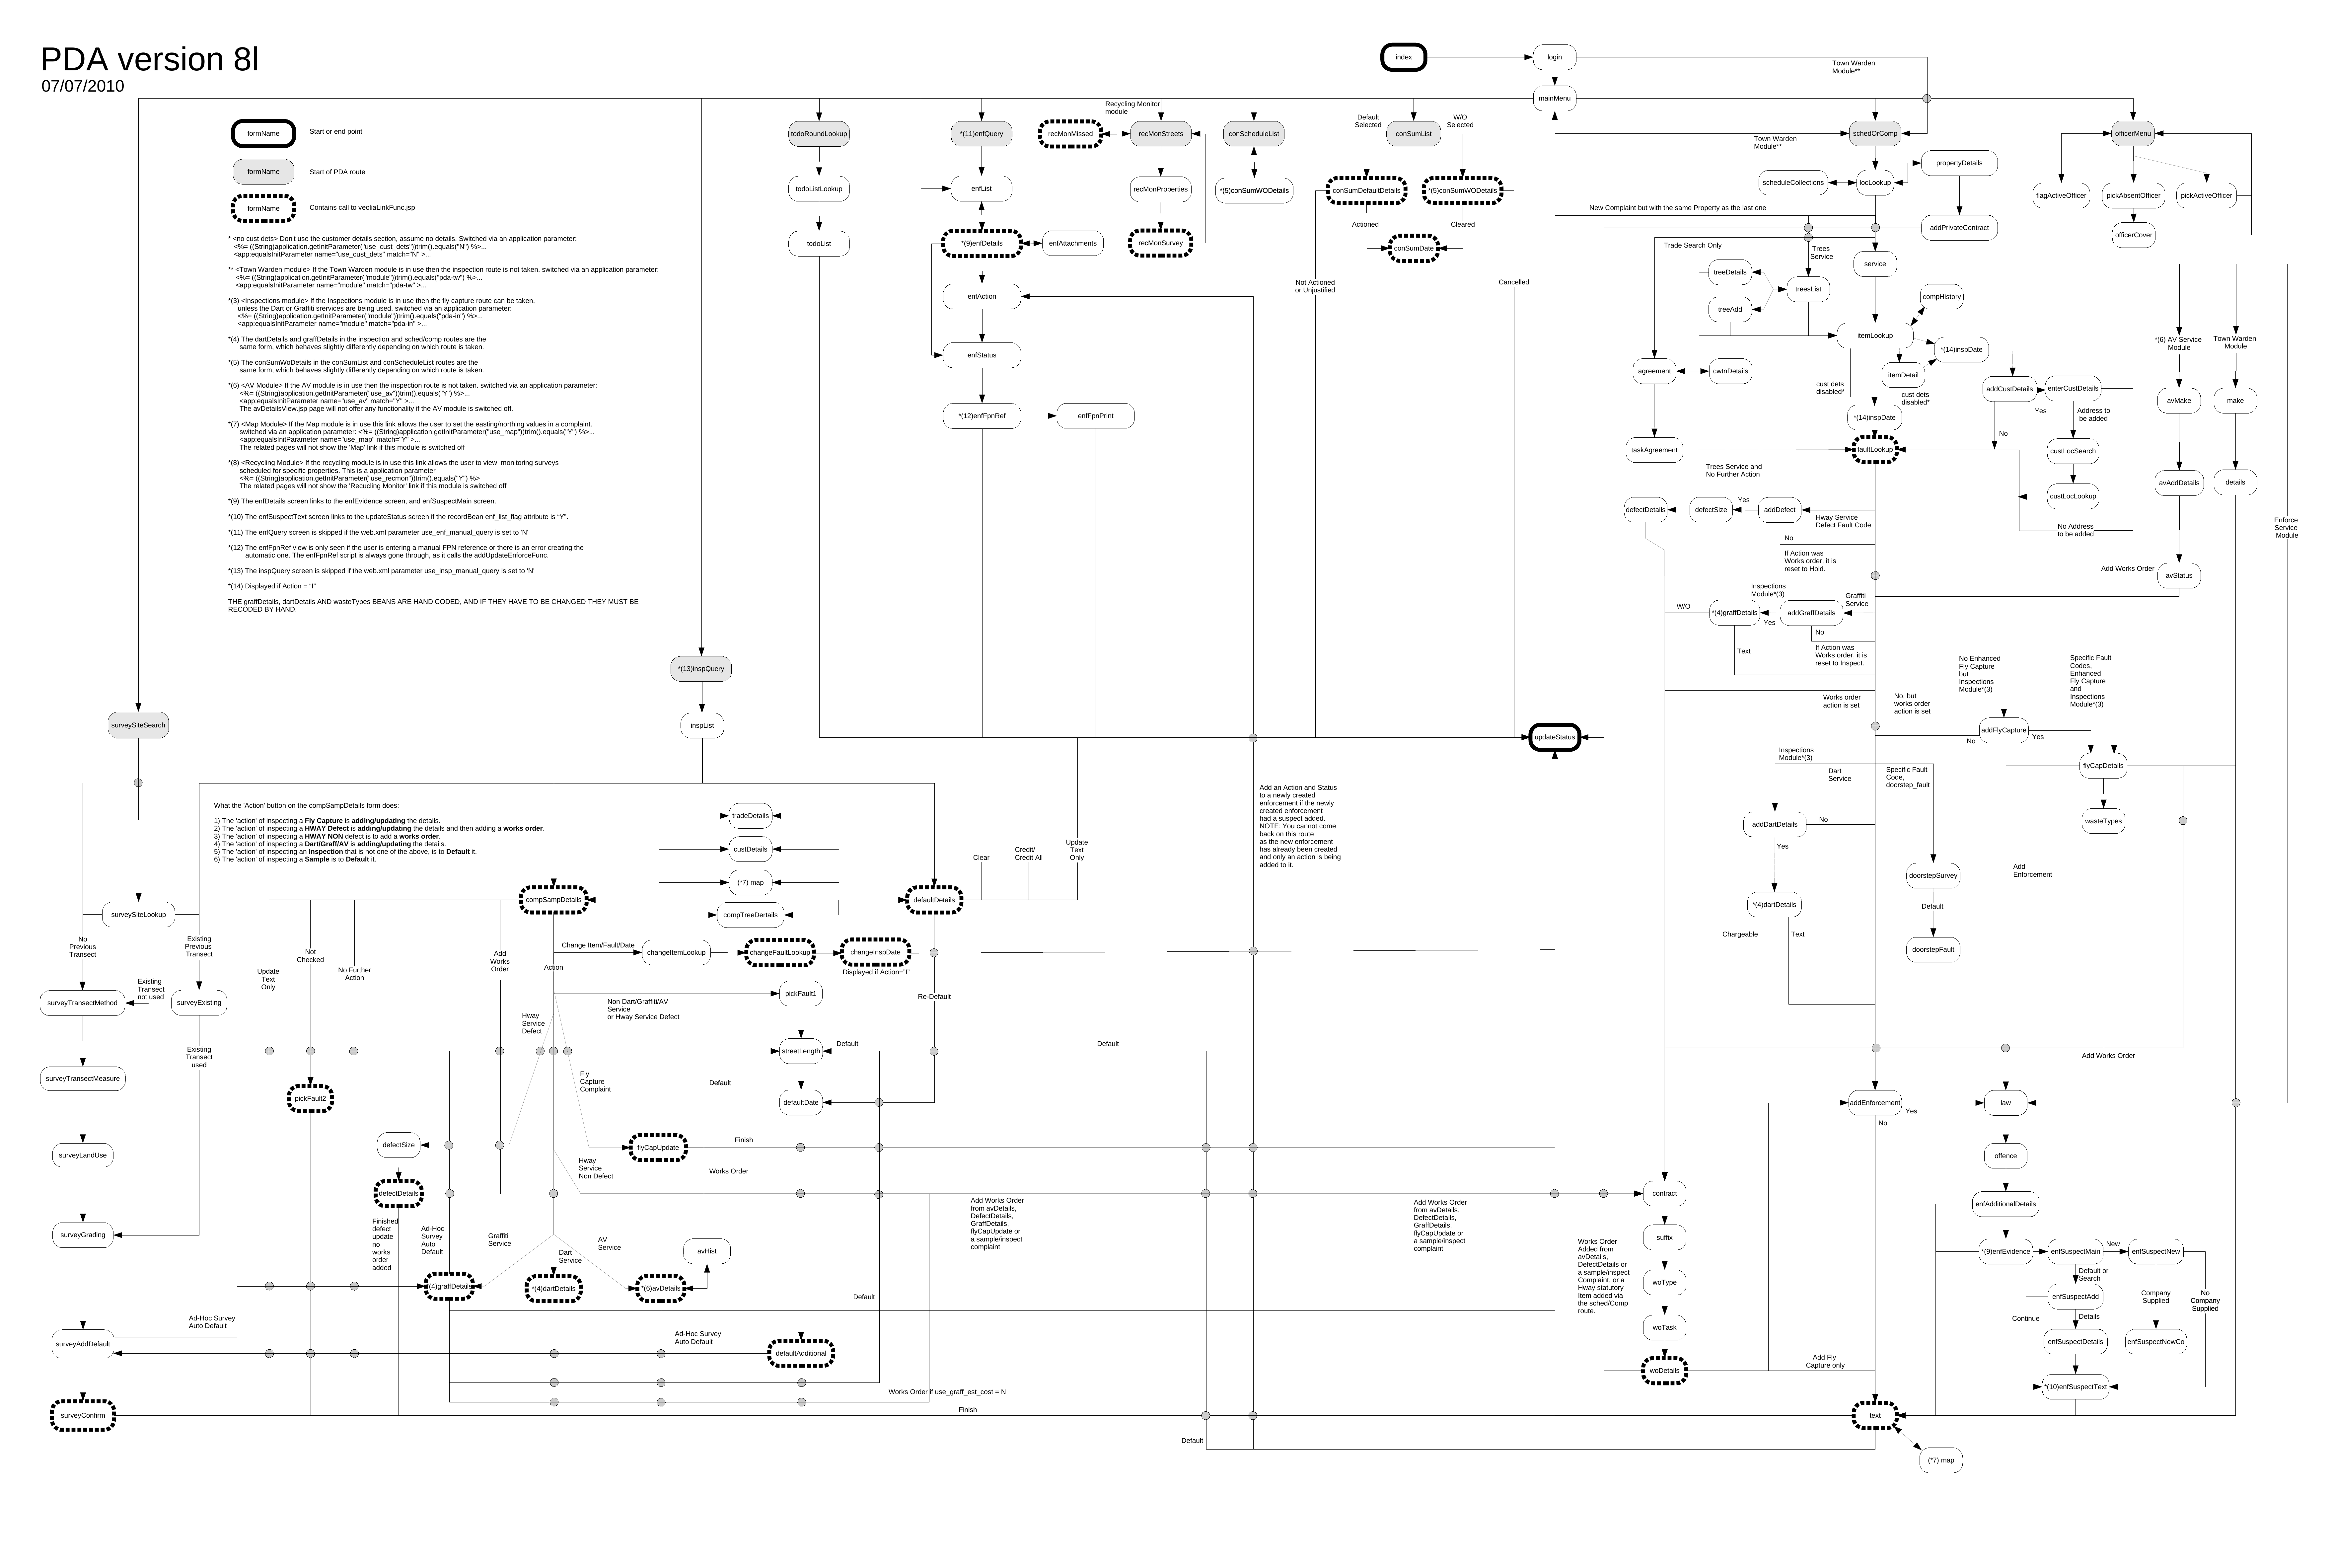

PDA version 8l
index
login
Town Warden
Module**
07/07/2010
mainMenu
Recycling Monitor
module
Default
Selected
W/O
Selected
officerMenu
schedOrComp
formName
conSumList
conScheduleList
recMonStreets
conScheduleList
*(11)enfQuery
todoRoundLookup
recMonMissed
Start or end point
Town Warden
Module**
propertyDetails
formName
Start of PDA route
locLookup
scheduleCollections
enfList
todoListLookup
recMonProperties
*(5)conSumWODetails
*(5)conSumWODetails
*(5)conSumWODetails
conSumDefaultDetails
pickActiveOfficer
flagActiveOfficer
pickAbsentOfficer
formName
Contains call to veoliaLinkFunc.jsp
New Complaint but with the same Property as the last one
addPrivateContract
Actioned
Cleared
officerCover
recMonSurvey
enfAttachments
*(9)enfDetails
todoList
* <no cust dets> Don't use the customer details section, assume no details. Switched via an application parameter:
 <%= ((String)application.getInitParameter("use_cust_dets"))trim().equals("N") %>...
 <app:equalsInitParameter name="use_cust_dets" match="N" >...
** <Town Warden module> If the Town Warden module is in use then the inspection route is not taken. switched via an application parameter:
 <%= ((String)application.getInitParameter("module"))trim().equals("pda-tw") %>...
 <app:equalsInitParameter name="module" match="pda-tw" >...
*(3) <Inspections module> If the Inspections module is in use then the fly capture route can be taken,
 unless the Dart or Graffiti srervices are being used. switched via an application parameter:
 <%= ((String)application.getInitParameter("module"))trim().equals("pda-in") %>...
 <app:equalsInitParameter name="module" match="pda-in" >...
*(4) The dartDetails and graffDetails in the inspection and sched/comp routes are the
 same form, which behaves slightly differently depending on which route is taken.
*(5) The conSumWoDetails in the conSumList and conScheduleList routes are the
 same form, which behaves slightly differently depending on which route is taken.
*(6) <AV Module> If the AV module is in use then the inspection route is not taken. switched via an application parameter:
 <%= ((String)application.getInitParameter("use_av"))trim().equals("Y") %>...
 <app:equalsInitParameter name="use_av" match="Y" >...
 The avDetailsView.jsp page will not offer any functionality if the AV module is switched off.
*(7) <Map Module> If the Map module is in use this link allows the user to set the easting/northing values in a complaint.
 switched via an application parameter: <%= ((String)application.getInitParameter("use_map"))trim().equals("Y") %>...
 <app:equalsInitParameter name="use_map" match="Y" >...
 The related pages will not show the 'Map' link if this module is switched off
*(8) <Recycling Module> If the recycling module is in use this link allows the user to view monitoring surveys
 scheduled for specific properties. This is a application parameter
 <%= ((String)application.getInitParameter("use_recmon"))trim().equals("Y") %>
 The related pages will not show the 'Recucling Monitor' link if this module is switched off
*(9) The enfDetails screen links to the enfEvidence screen, and enfSuspectMain screen.
*(10) The enfSuspectText screen links to the updateStatus screen if the recordBean enf_list_flag attribute is “Y”.
*(11) The enfQuery screen is skipped if the web.xml parameter use_enf_manual_query is set to 'N'
*(12) The enfFpnRef view is only seen if the user is entering a manual FPN reference or there is an error creating the
 automatic one. The enfFpnRef script is always gone through, as it calls the addUpdateEnforceFunc.
*(13) The inspQuery screen is skipped if the web.xml parameter use_insp_manual_query is set to 'N'
*(14) Displayed if Action = “I”
THE graffDetails, dartDetails AND wasteTypes BEANS ARE HAND CODED, AND IF THEY HAVE TO BE CHANGED THEY MUST BE
RECODED BY HAND.
conSumDate
 Trade Search Only
 Trees
Service
service
treeDetails
treesList
Cancelled
Not Actioned
or Unjustified
enfAction
compHistory
treeAdd
itemLookup
Town Warden
Module
*(6) AV Service
Module
*(14)inspDate
enfStatus
agreement
cwtnDetails
itemDetail
enterCustDetails
addCustDetails
cust dets
disabled*
make
avMake
cust dets
disabled*
enfFpnPrint
*(12)enfFpnRef
*(14)inspDate
Address to
 be added
Yes
No
faultLookup
taskAgreement
custLocSearch
Trees Service and
No Further Action
details
avAddDetails
custLocLookup
Yes
defectSize
defectDetails
addDefect
Hway Service
Defect Fault Code
Enforce
Service
Module
No Address
to be added
No
If Action was
Works order, it is
reset to Hold.
avStatus
Add Works Order
Inspections
Module*(3)
Graffiti
Service
*(4)graffDetails
addGraffDetails
W/O
Yes
No
If Action was
Works order, it is
reset to Inspect.
Text
Specific Fault
Codes,
Enhanced
Fly Capture
and
Inspections
Module*(3)
No Enhanced
Fly Capture
but
Inspections
Module*(3)
*(13)inspQuery
No, but
works order
action is set
Works order
action is set
surveySiteSearch
inspList
addFlyCapture
updateStatus
Yes
No
Inspections
Module*(3)
flyCapDetails
Specific Fault
Code,
doorstep_fault
Dart
Service
Add an Action and Status
to a newly created
enforcement if the newly
created enforcement
had a suspect added.
NOTE: You cannot come
back on this route
as the new enforcement
has already been created
and only an action is being
added to it.
What the 'Action' button on the compSampDetails form does:
1) The 'action' of inspecting a Fly Capture is adding/updating the details.
2) The 'action' of inspecting a HWAY Defect is adding/updating the details and then adding a works order.
3) The 'action' of inspecting a HWAY NON defect is to add a works order.
4) The 'action' of inspecting a Dart/Graff/AV is adding/updating the details.
5) The 'action' of inspecting an Inspection that is not one of the above, is to Default it.
6) The 'action' of inspecting a Sample is to Default it.
tradeDetails
wasteTypes
addDartDetails
No
custDetails
Update
Text
Only
Yes
Credit/
Credit All
Clear
Add
Enforcement
doorstepSurvey
(*7) map
compSampDetails
defaultDetails
*(4)dartDetails
surveySiteLookup
compTreeDertails
Default
Text
Chargeable
Existing
Previous
Transect
No
Previous
Transect
doorstepFault
changeInspDate
changeItemLookup
changeFaultLookup
Change Item/Fault/Date
Not
Checked
Add
Works
Order
Action
No Further
Action
Update
Text
Only
Displayed if Action=”I”
Existing Transect not used
pickFault1
surveyExisting
surveyTransectMethod
Re-Default
Non Dart/Graffiti/AV
Service
or Hway Service Defect
Hway
Service
Defect
streetLength
Default
Default
Existing Transect used
Add Works Order
surveyTransectMeasure
Fly
Capture
Complaint
Default
Default
pickFault2
defaultDate
addEnforcement
law
Yes
No
defectSize
flyCapUpdate
Finish
surveyLandUse
offence
Hway
Service
Non Defect
Works Order
contract
defectDetails
enfAdditionalDetails
Add Works Order
from avDetails,
DefectDetails,
GraffDetails,
flyCapUpdate or
a sample/inspect
complaint
Add Works Order
from avDetails,
DefectDetails,
GraffDetails,
flyCapUpdate or
a sample/inspect
complaint
Finished
defect
update
no
works
order
added
surveyGrading
Ad-Hoc
Survey
Auto
Default
suffix
Graffiti
Service
AV
Service
Works Order
Added from
avDetails,
DefectDetails or
a sample/inspect
Complaint, or a
Hway statutory
Item added via
the sched/Comp
route.
avHist
*(9)enfEvidence
enfSuspectMain
enfSuspectNew
New
Dart
Service
Default or
Search
woType
*(4)graffDetails
*(6)avDetails
*(4)dartDetails
enfSuspectAdd
Company
Supplied
No
Company
Supplied
No
Company
Supplied
Default
Details
Ad-Hoc Survey
Auto Default
Continue
woTask
enfSuspectDetails
enfSuspectNewCo
surveyAddDefault
Ad-Hoc Survey
Auto Default
defaultAdditional
Add Fly
Capture only
woDetails
*(10)enfSuspectText
Works Order if use_graff_est_cost = N
surveyConfirm
text
Finish
Default
(*7) map